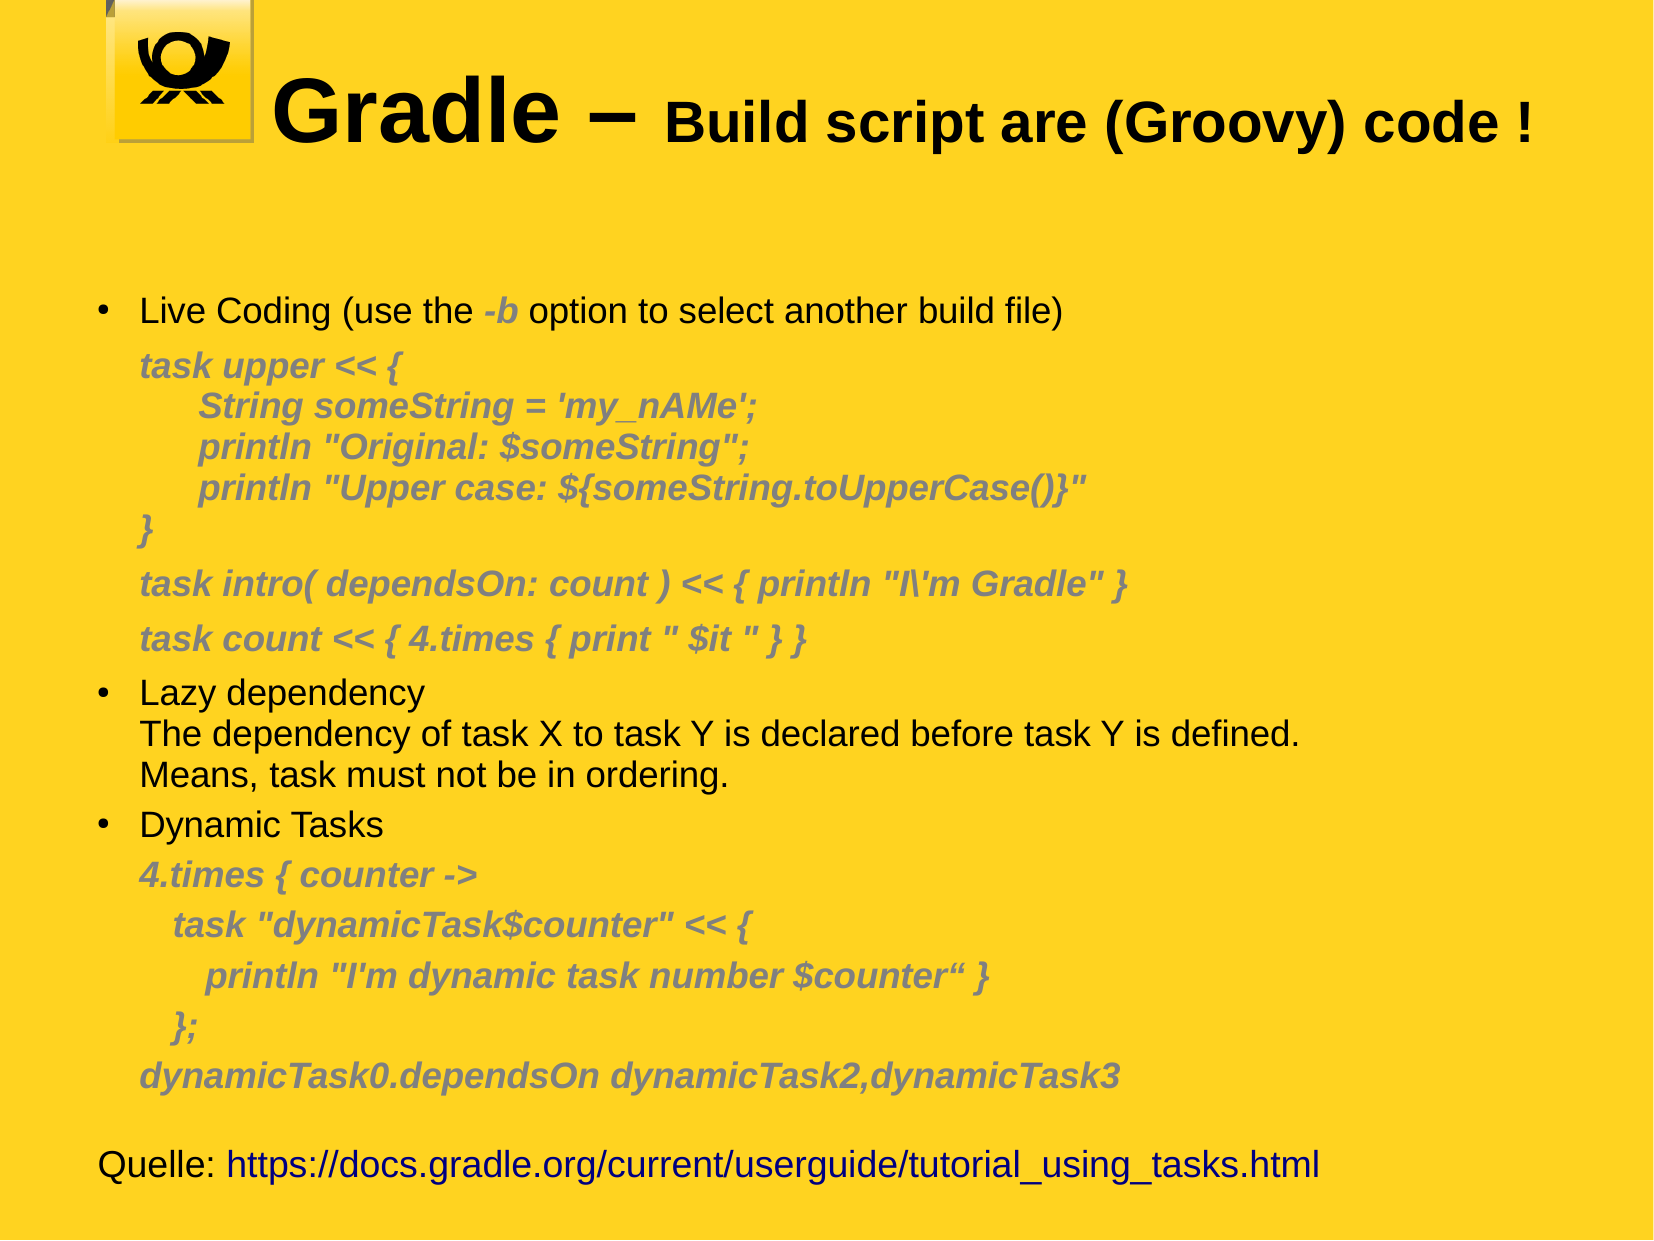

# Gradle – Build script are (Groovy) code !
Live Coding (use the -b option to select another build file)
task upper << {
	String someString = 'my_nAMe';
	println "Original: $someString";
	println "Upper case: ${someString.toUpperCase()}"
}
task intro( dependsOn: count ) << { println "I\'m Gradle" }
task count << { 4.times { print " $it " } }
Lazy dependency
The dependency of task X to task Y is declared before task Y is defined. Means, task must not be in ordering.
Dynamic Tasks
4.times { counter ->
task "dynamicTask$counter" << {
println "I'm dynamic task number $counter“ }
};
dynamicTask0.dependsOn dynamicTask2,dynamicTask3
Quelle: https://docs.gradle.org/current/userguide/tutorial_using_tasks.html